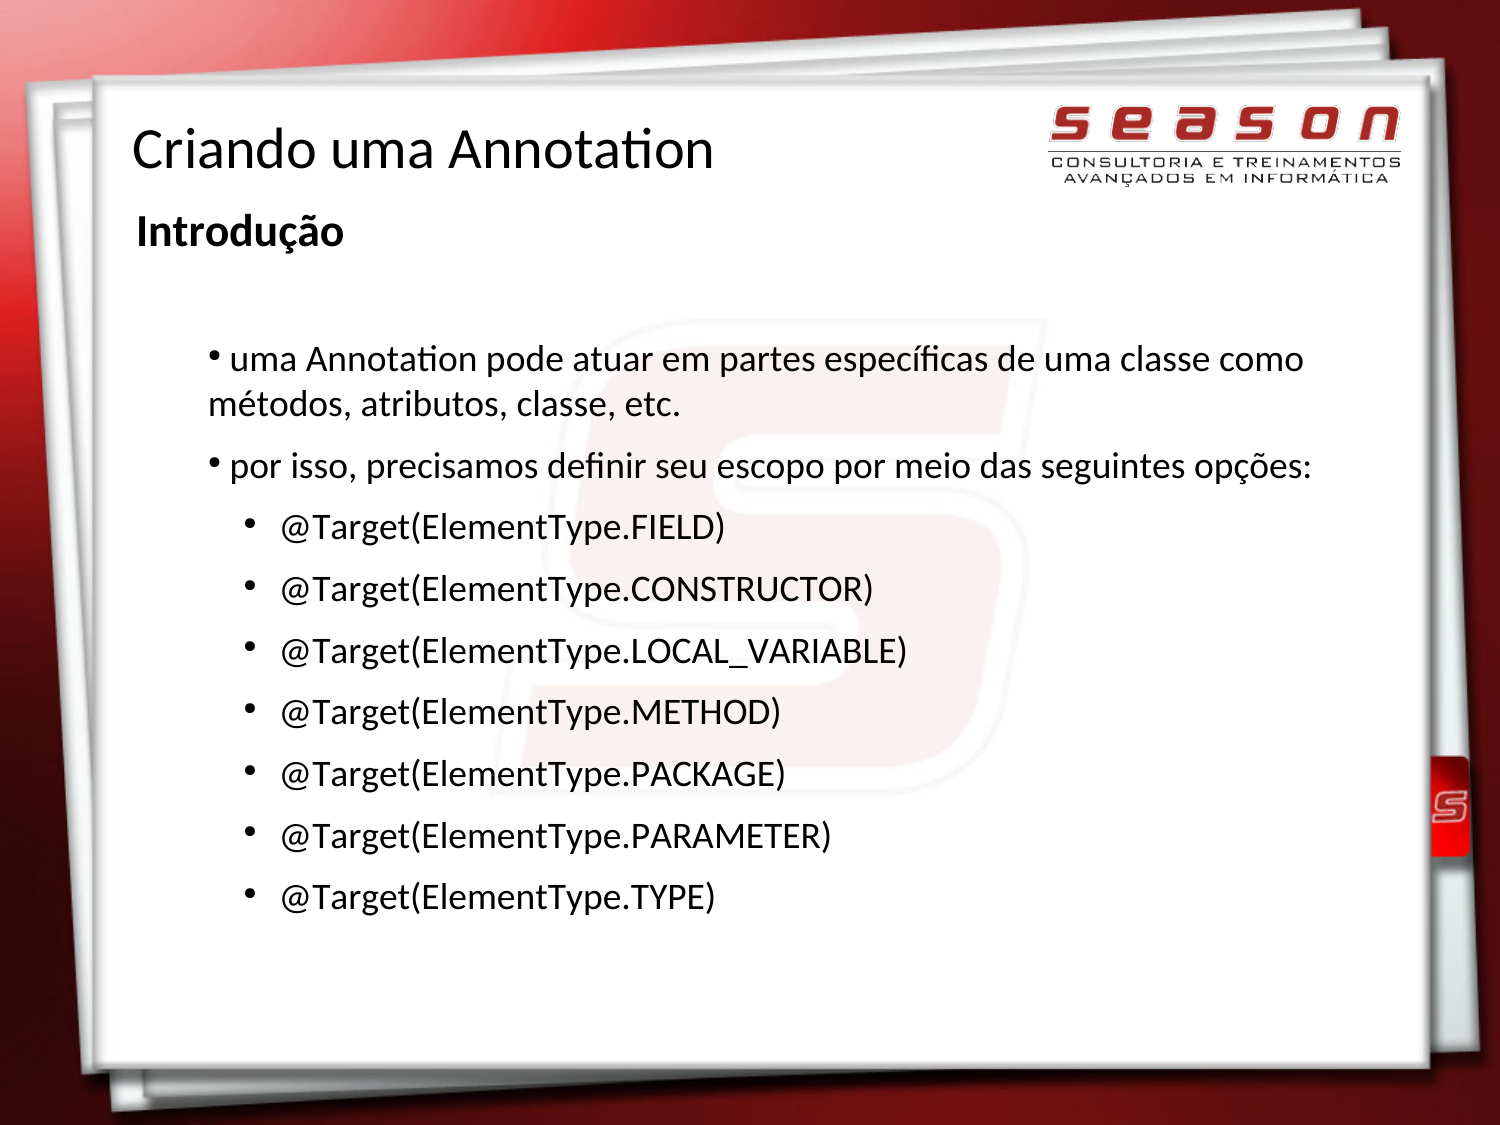

# Criando uma Annotation
Introdução
 uma Annotation pode atuar em partes específicas de uma classe como métodos, atributos, classe, etc.
 por isso, precisamos definir seu escopo por meio das seguintes opções:
@Target(ElementType.FIELD)
@Target(ElementType.CONSTRUCTOR)
@Target(ElementType.LOCAL_VARIABLE)
@Target(ElementType.METHOD)
@Target(ElementType.PACKAGE)
@Target(ElementType.PARAMETER)
@Target(ElementType.TYPE)